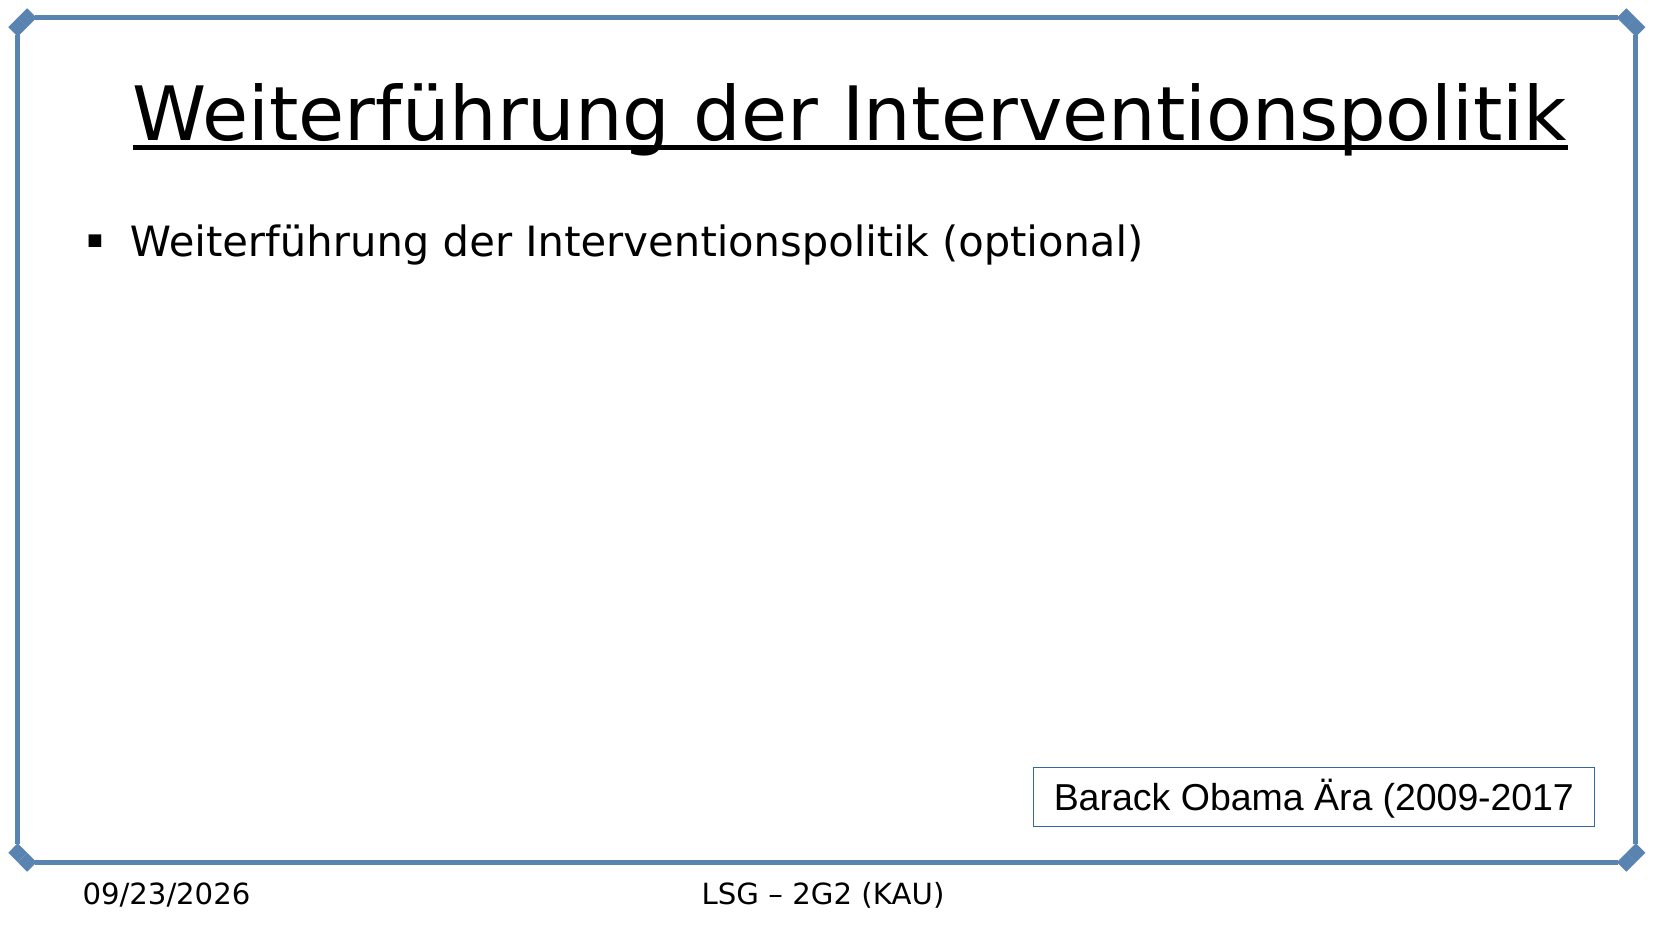

# Weiterführung der Interventionspolitik
Weiterführung der Interventionspolitik (optional)
Barack Obama Ära (2009-2017